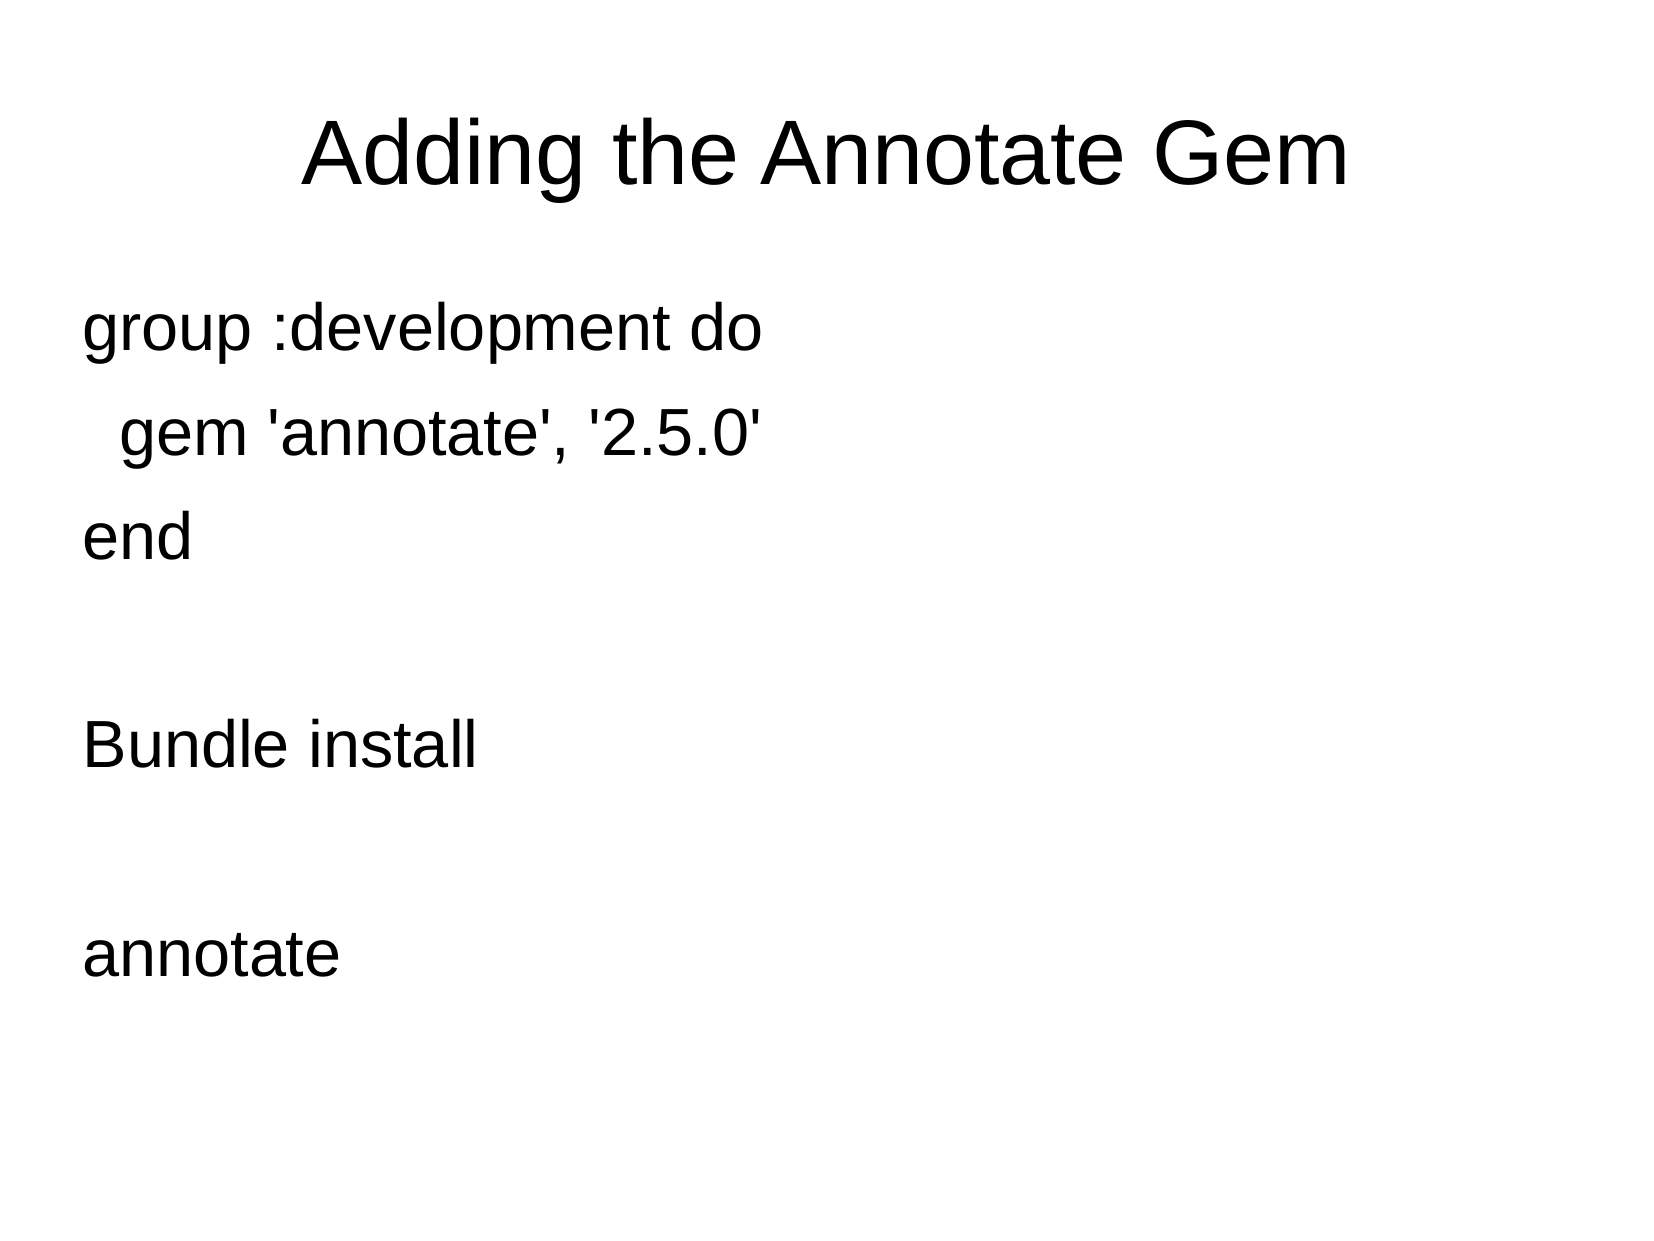

# Adding the Annotate Gem
group :development do
 gem 'annotate', '2.5.0'
end
Bundle install
annotate